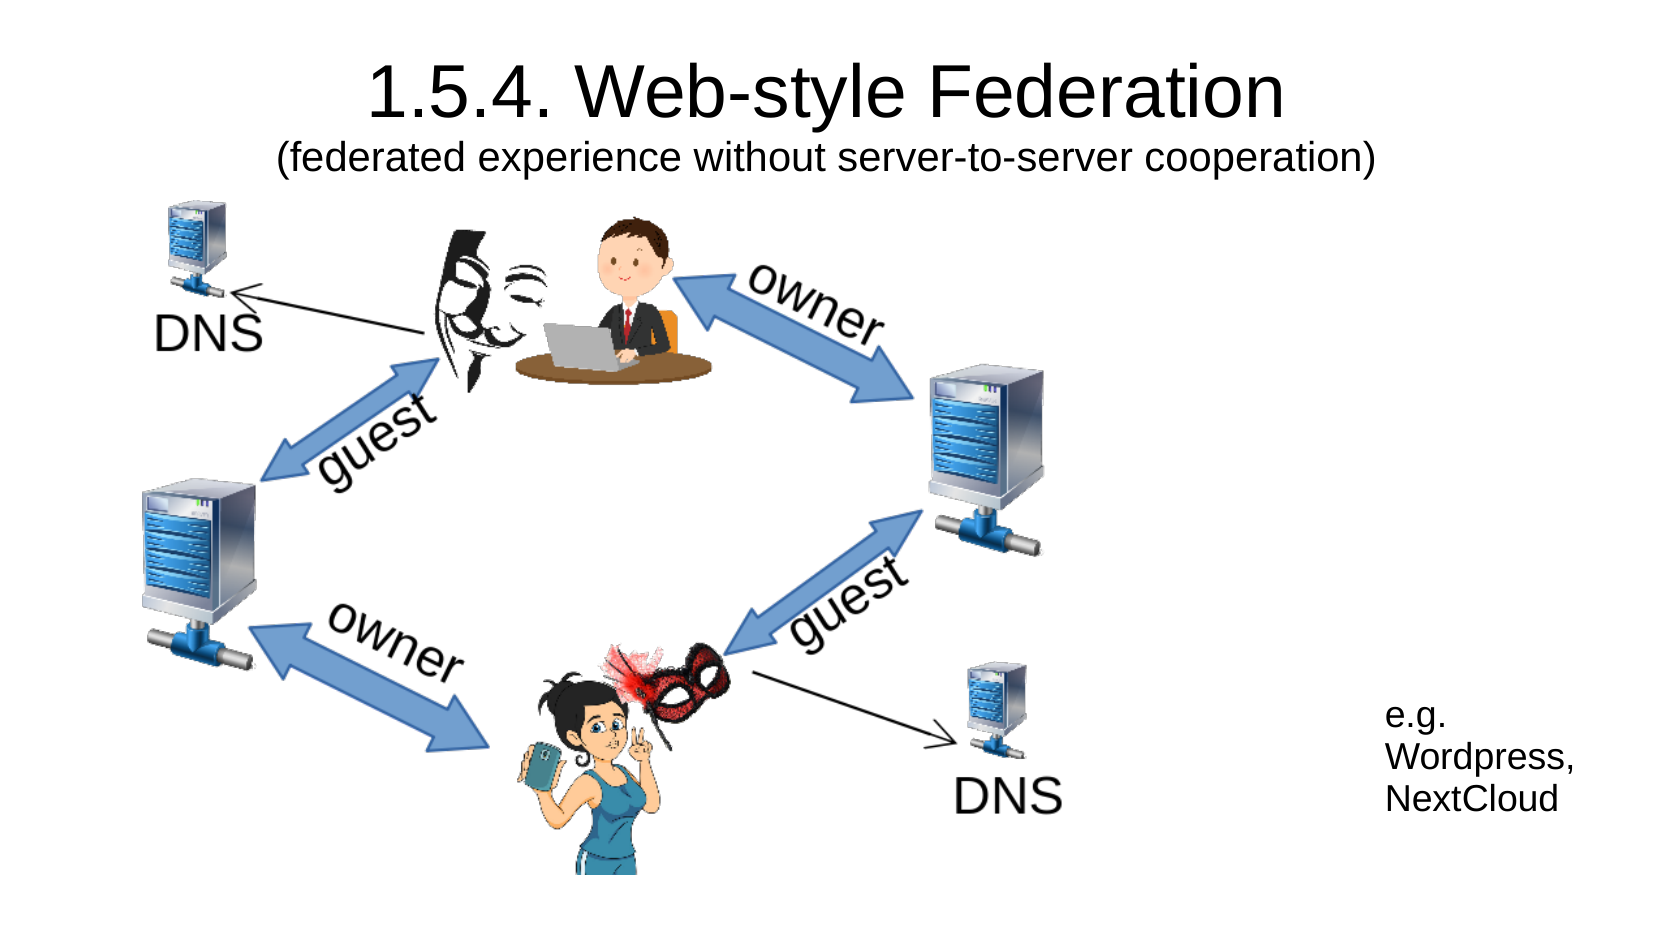

# 1.5.4. Web-style Federation (federated experience without server-to-server cooperation)
e.g.
Wordpress,
NextCloud